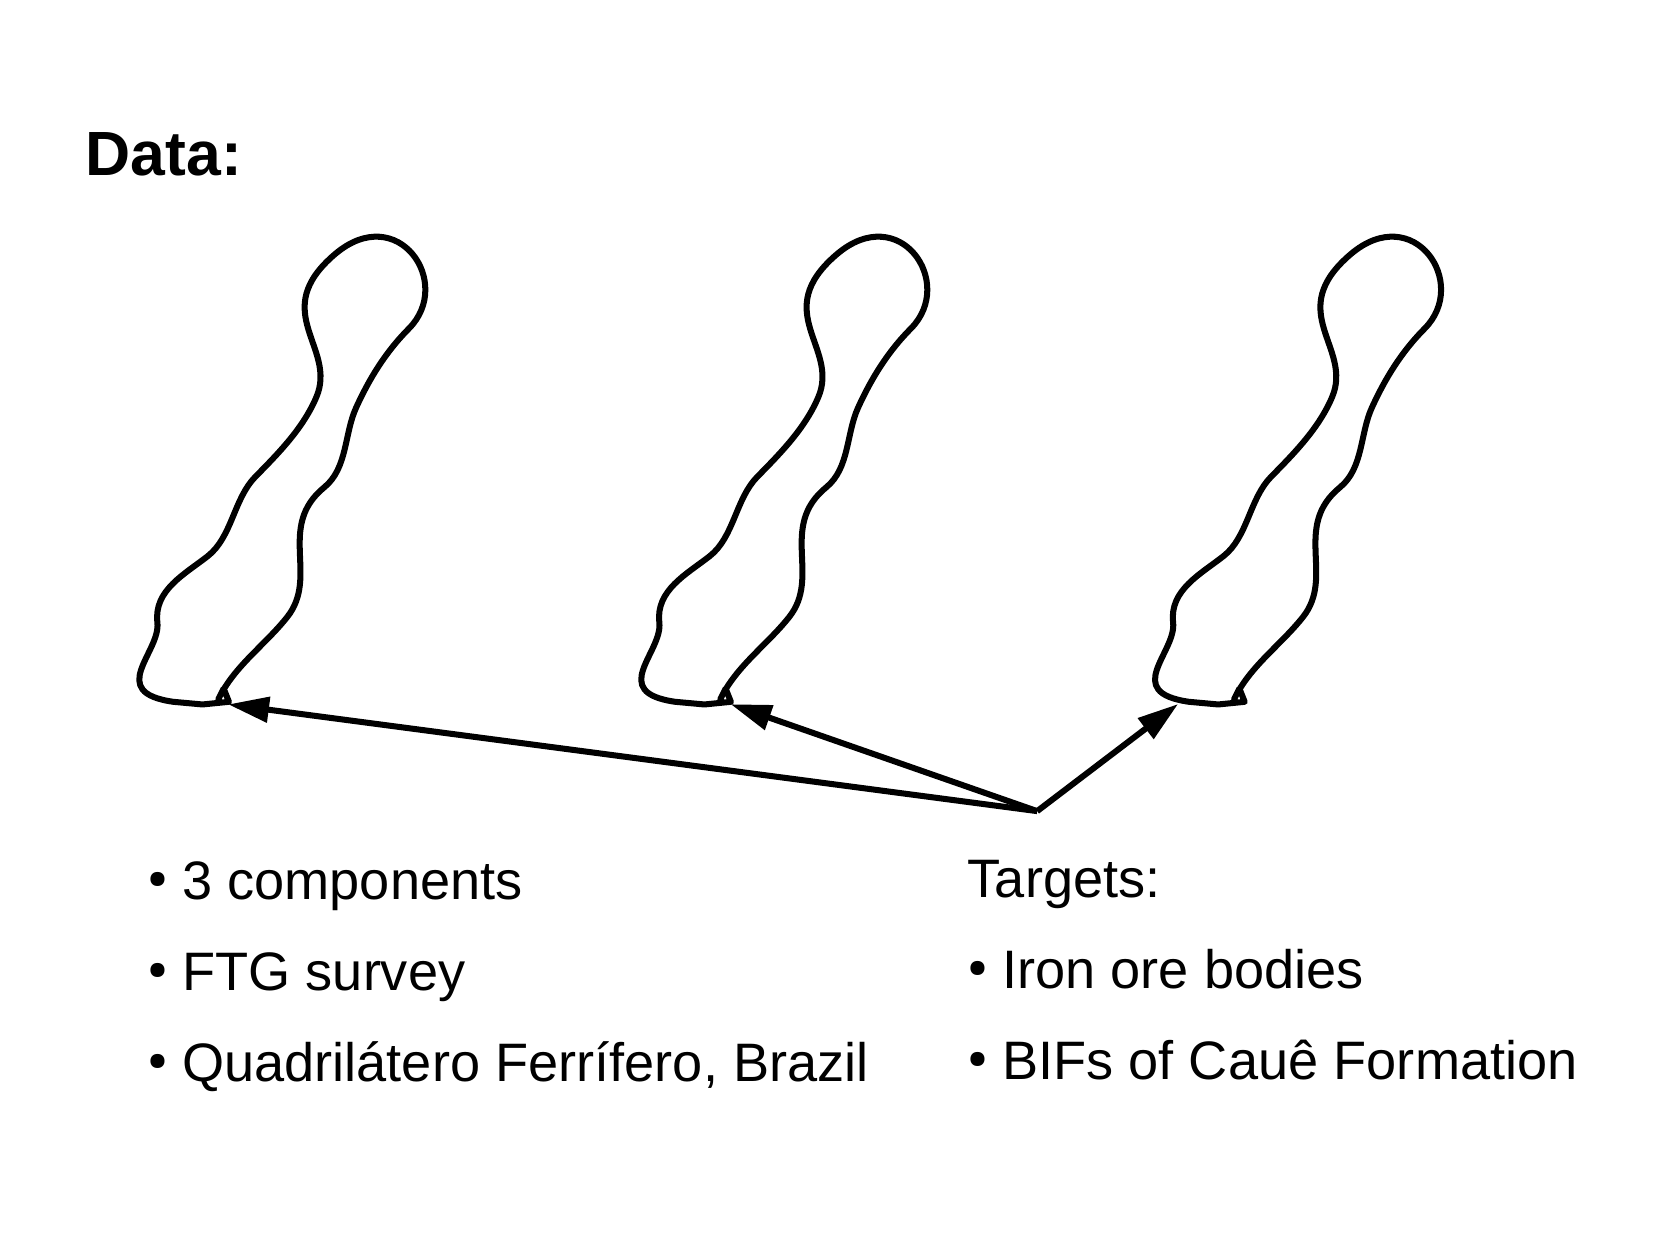

Data:
Targets:
 Iron ore bodies
 BIFs of Cauê Formation
 3 components
 FTG survey
 Quadrilátero Ferrífero, Brazil